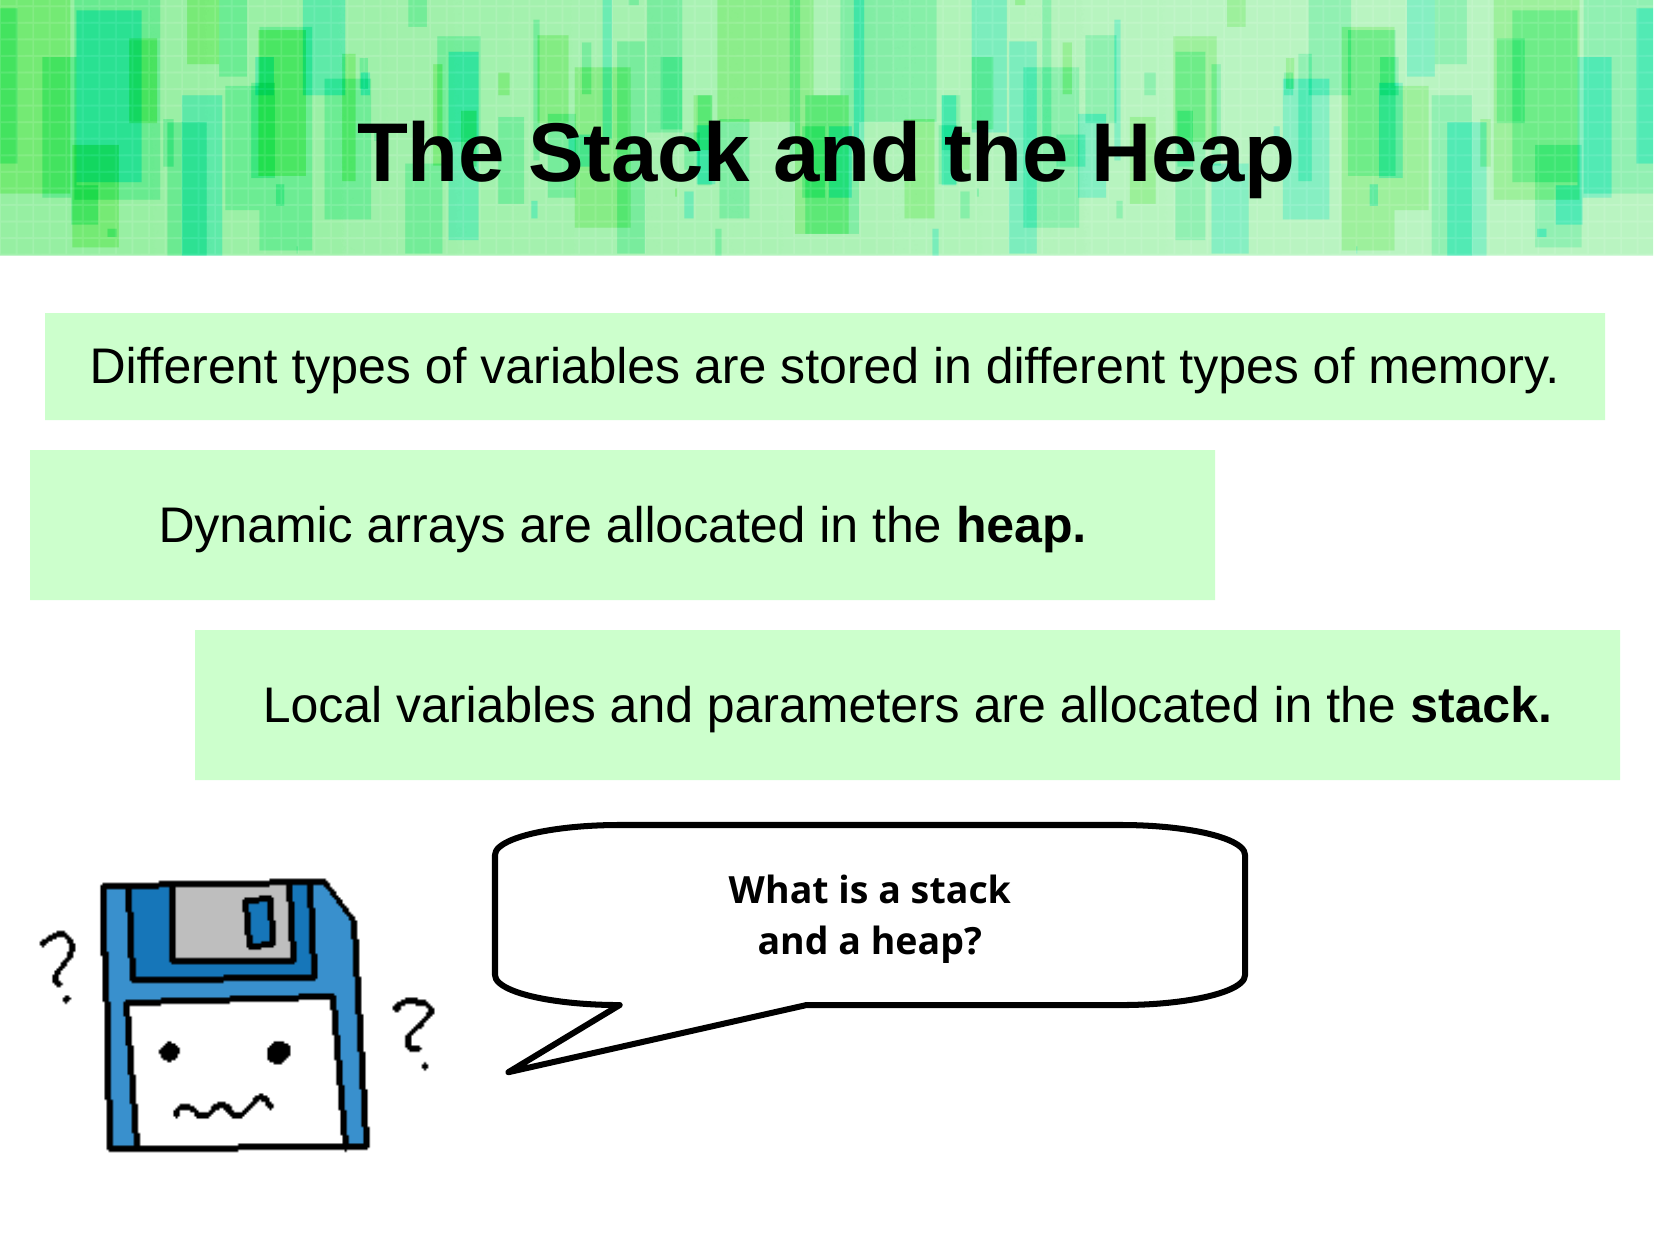

# The Stack and the Heap
Different types of variables are stored in different types of memory.
Dynamic arrays are allocated in the heap.
Local variables and parameters are allocated in the stack.
What is a stack
and a heap?